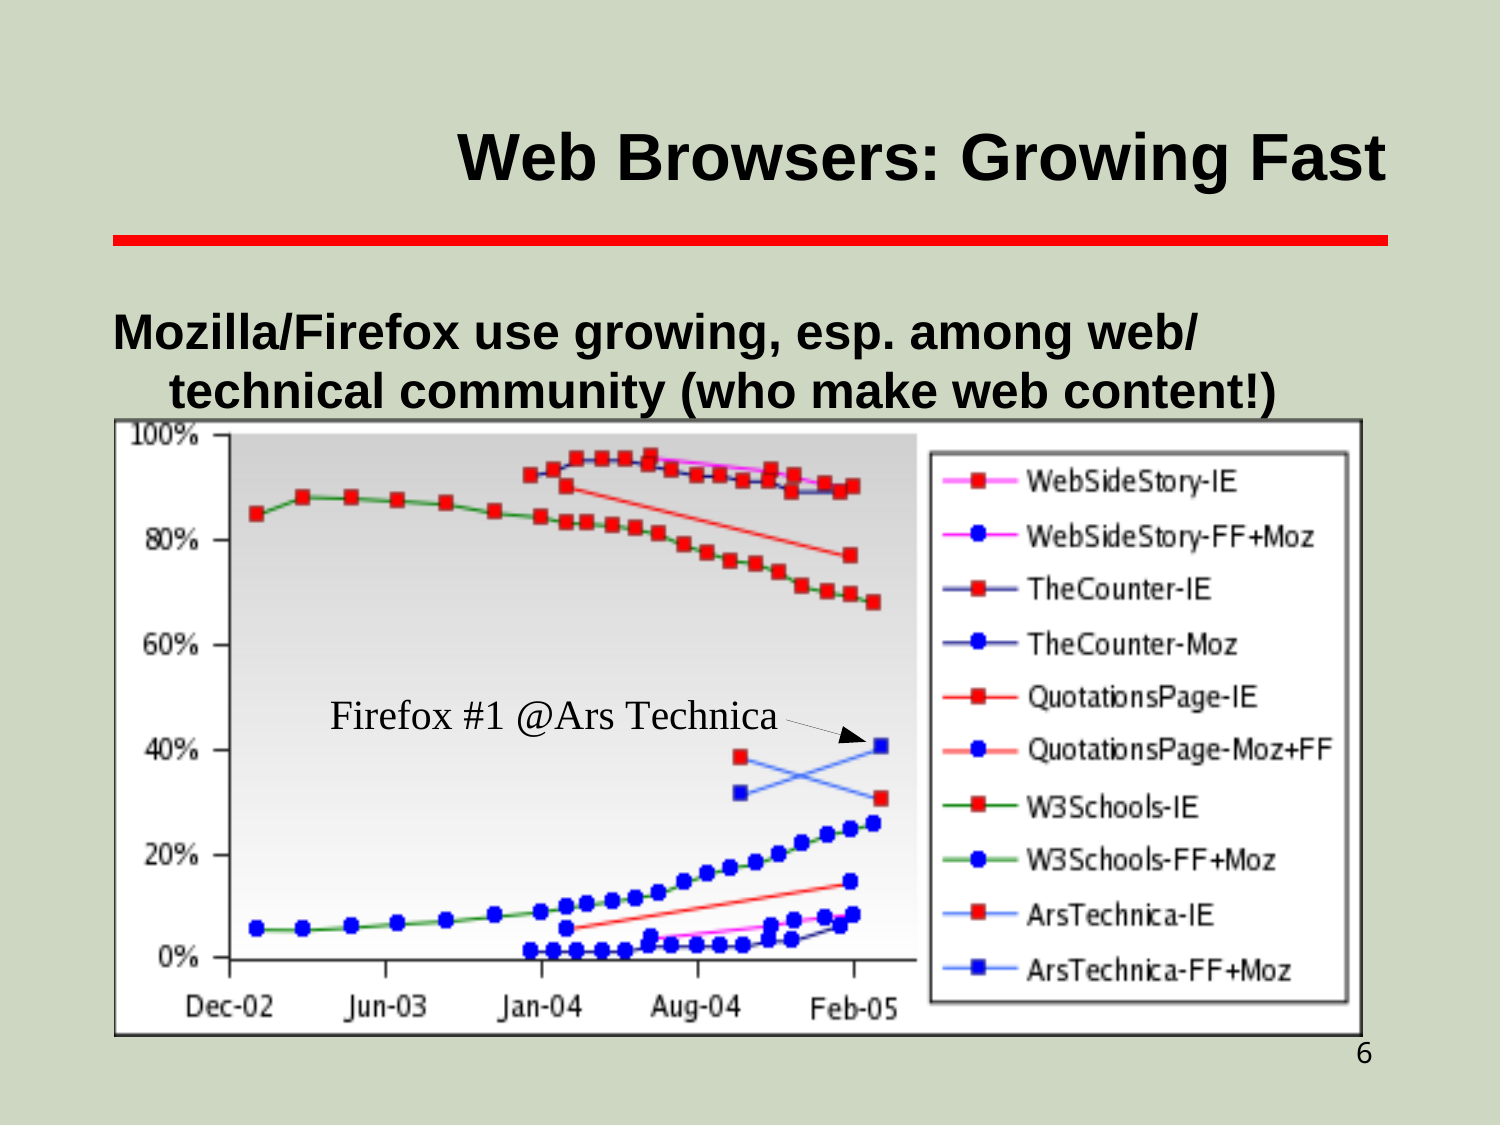

# Web Browsers: Growing Fast
Mozilla/Firefox use growing, esp. among web/ technical community (who make web content!)
Firefox #1 @Ars Technica